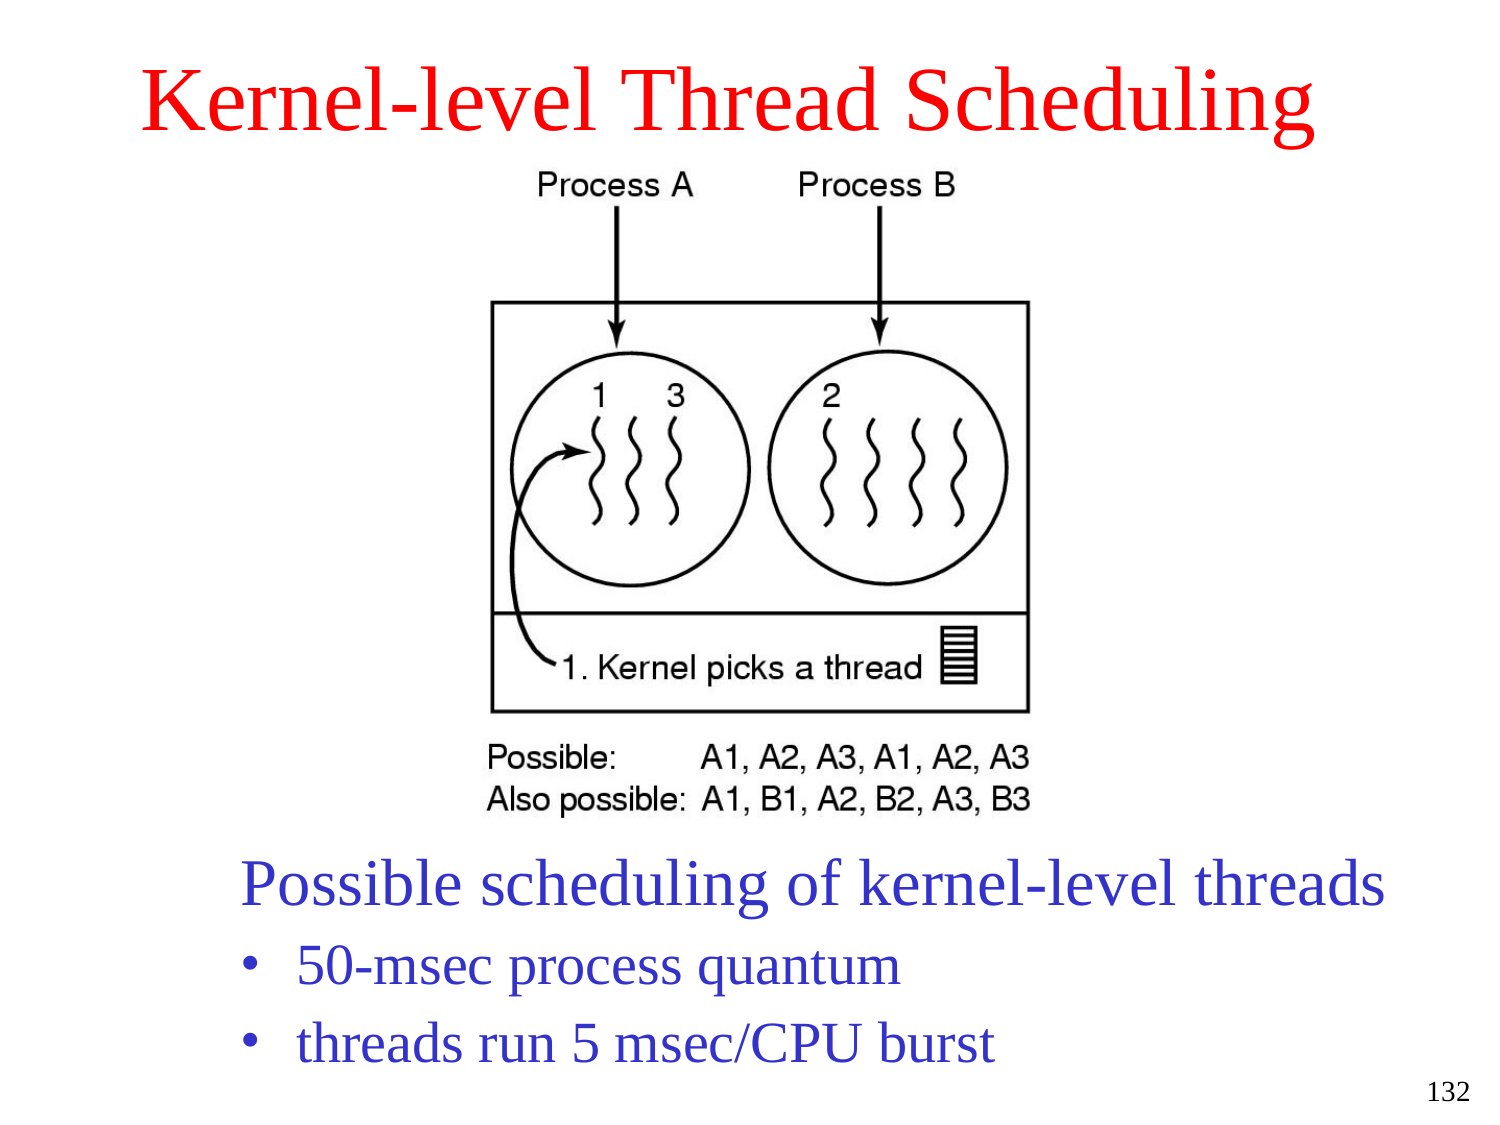

Kernel-level Thread Scheduling
Possible scheduling of kernel-level threads
50-msec process quantum
threads run 5 msec/CPU burst